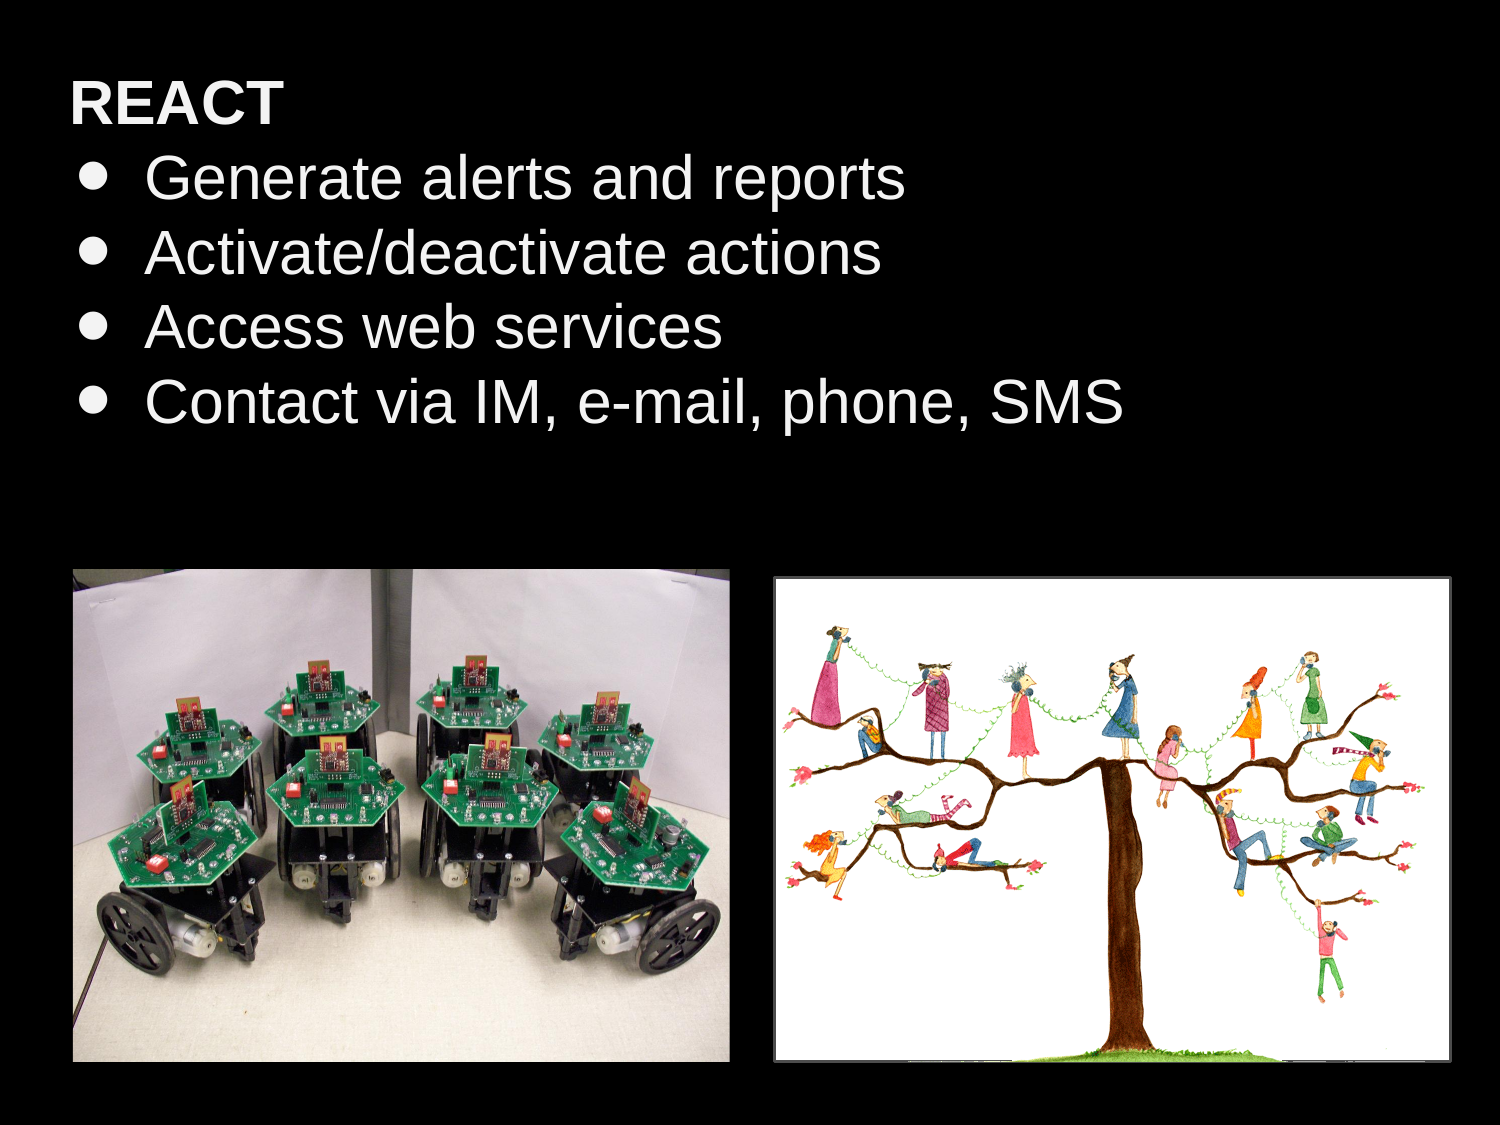

REACT
Generate alerts and reports
Activate/deactivate actions
Access web services
Contact via IM, e-mail, phone, SMS